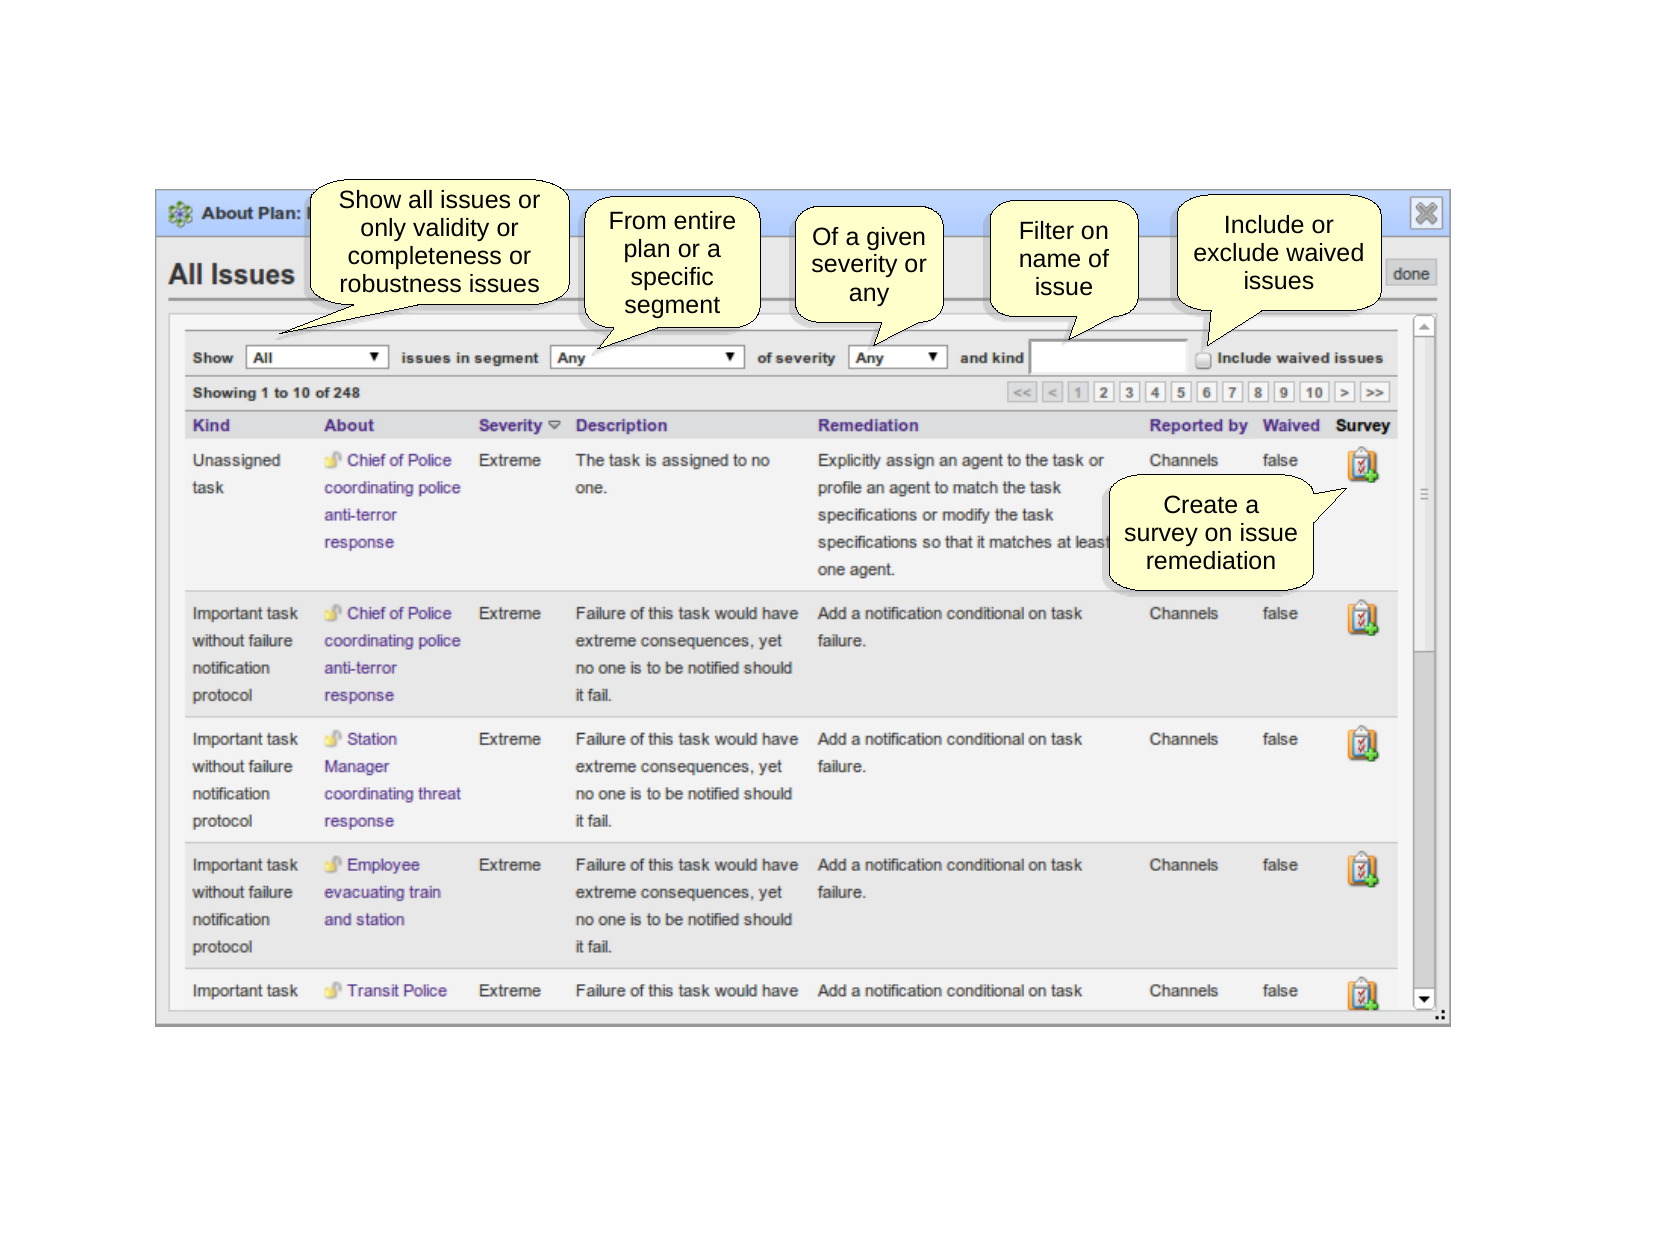

Show all issues or only validity or completeness or robustness issues
Include or exclude waived issues
From entire plan or a specific segment
Filter on name of issue
Of a given severity or any
Create a survey on issue remediation